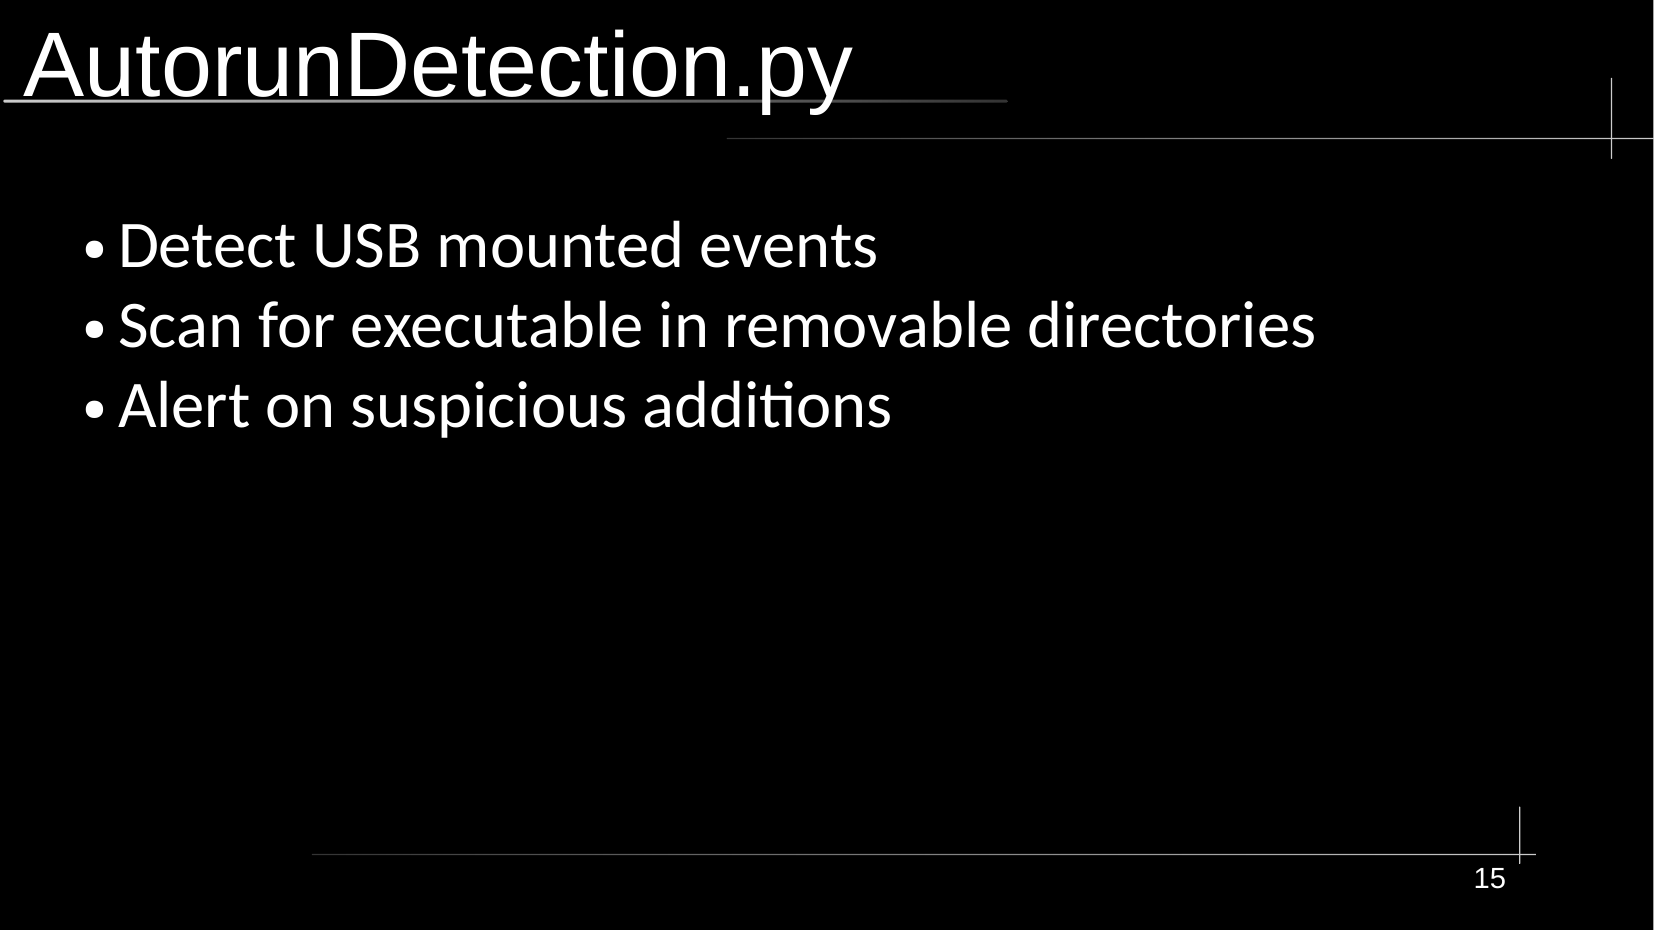

# AutorunDetection.py
Detect USB mounted events
Scan for executable in removable directories
Alert on suspicious additions
15